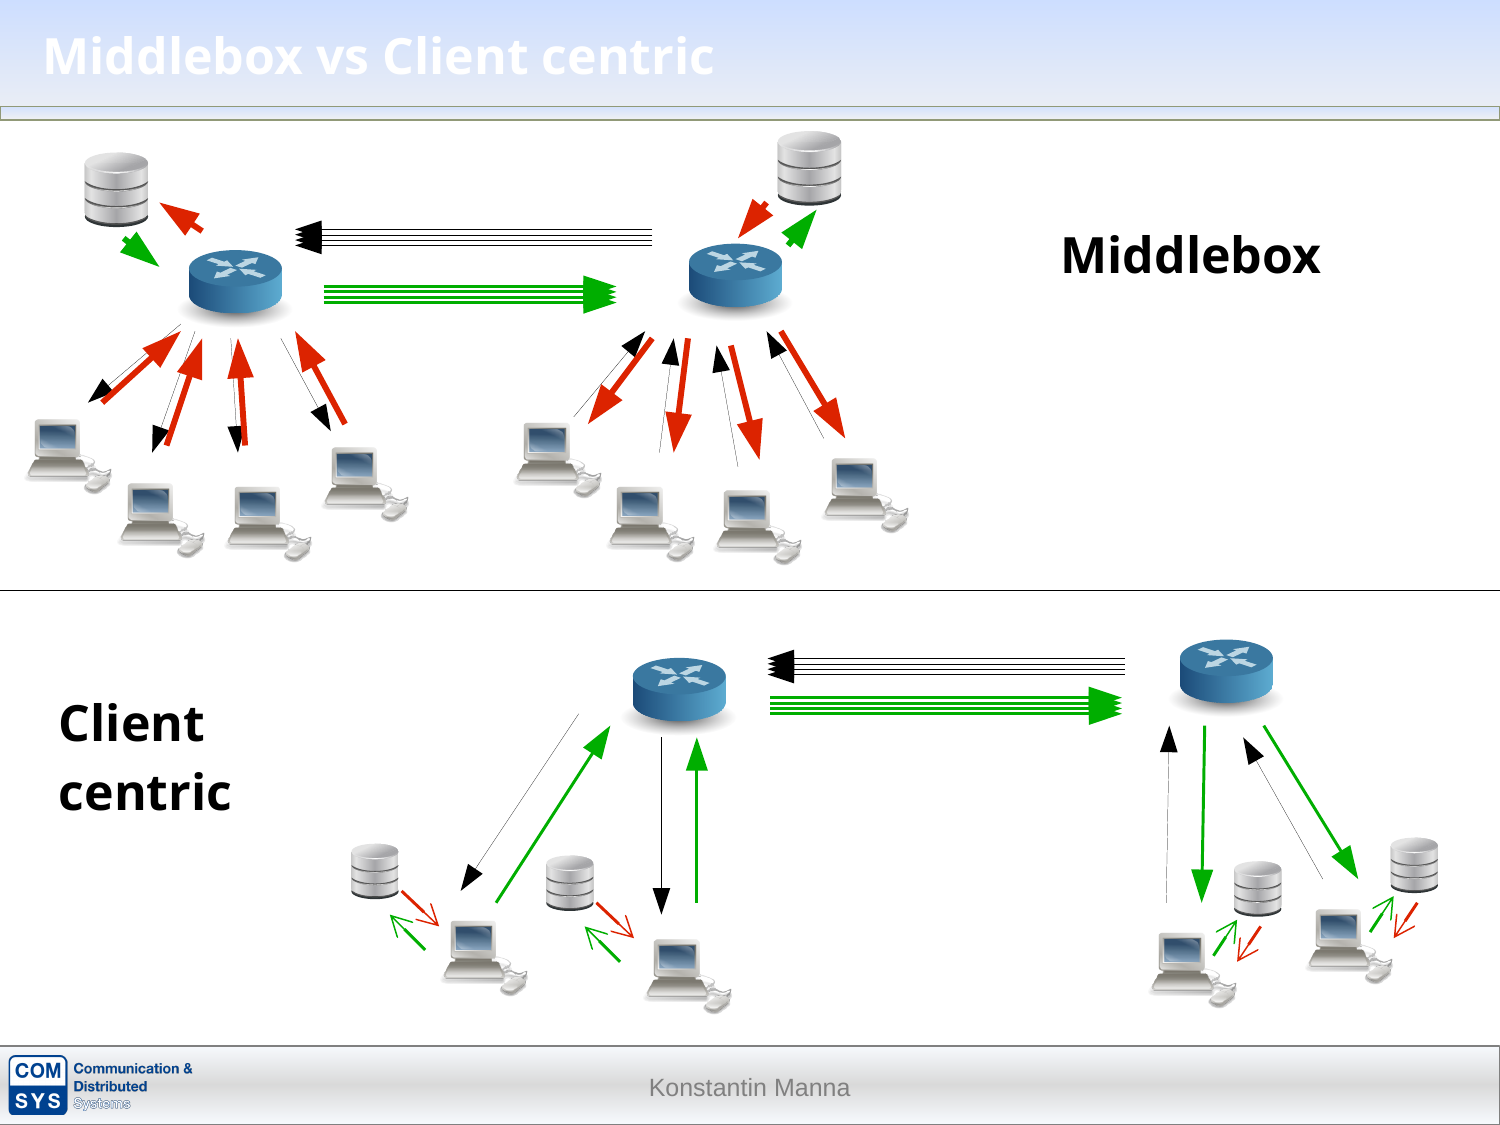

# Middlebox vs Client centric
Middlebox
Client centric